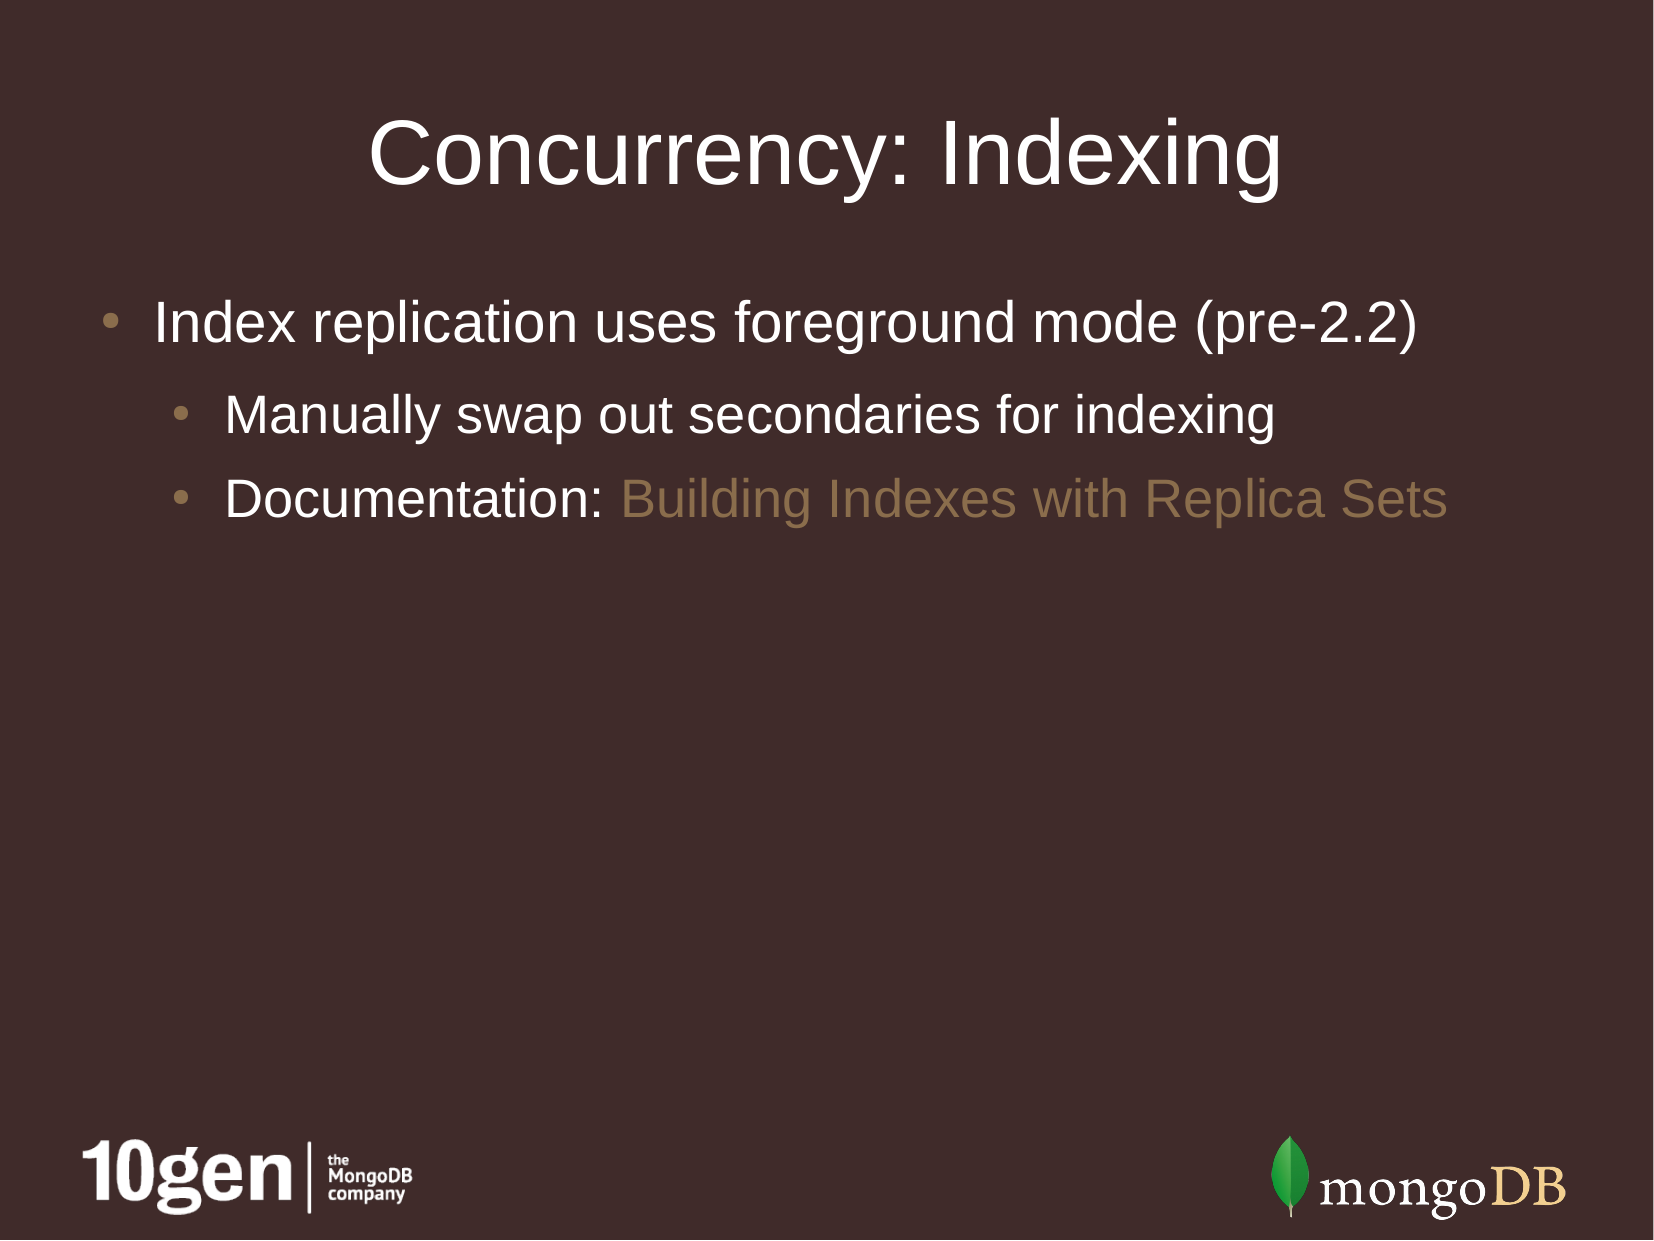

# Concurrency: Indexing
Index replication uses foreground mode (pre-2.2)
Manually swap out secondaries for indexing
Documentation: Building Indexes with Replica Sets